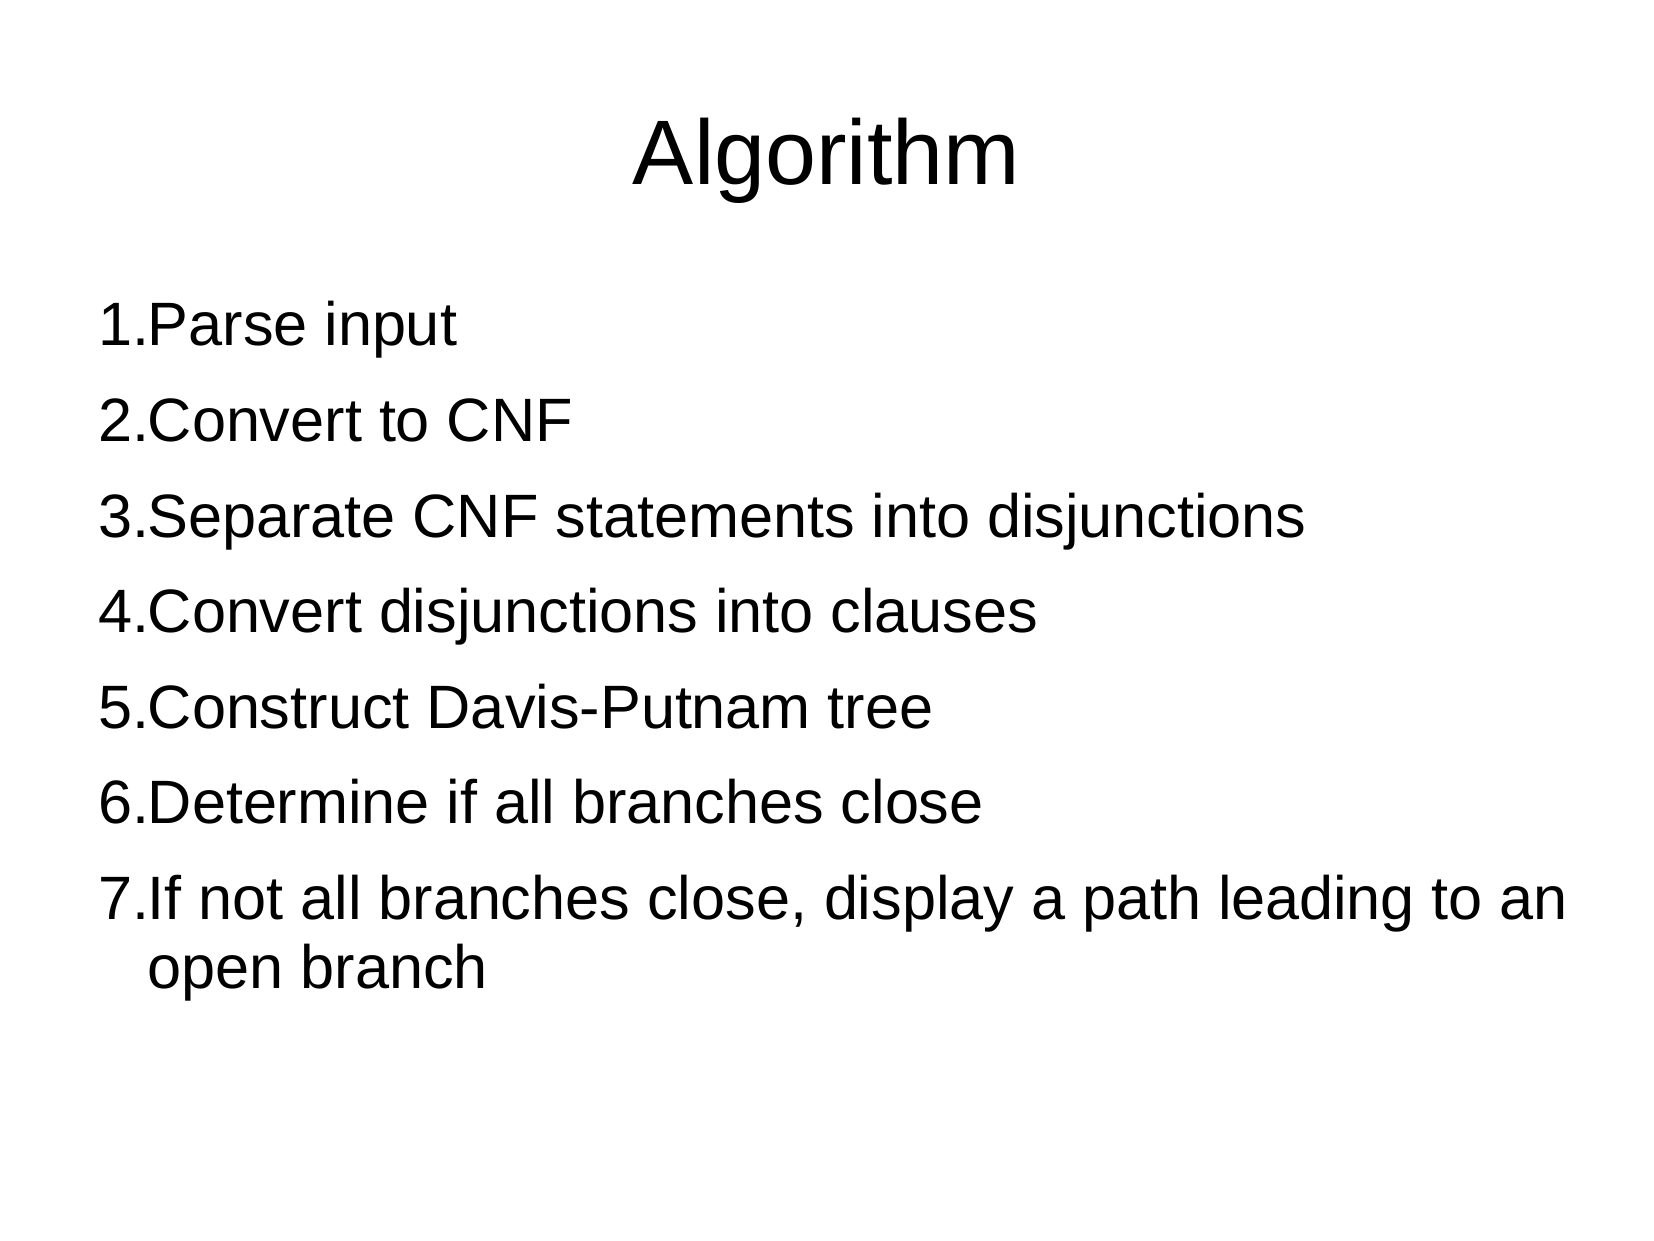

# Algorithm
Parse input
Convert to CNF
Separate CNF statements into disjunctions
Convert disjunctions into clauses
Construct Davis-Putnam tree
Determine if all branches close
If not all branches close, display a path leading to an open branch